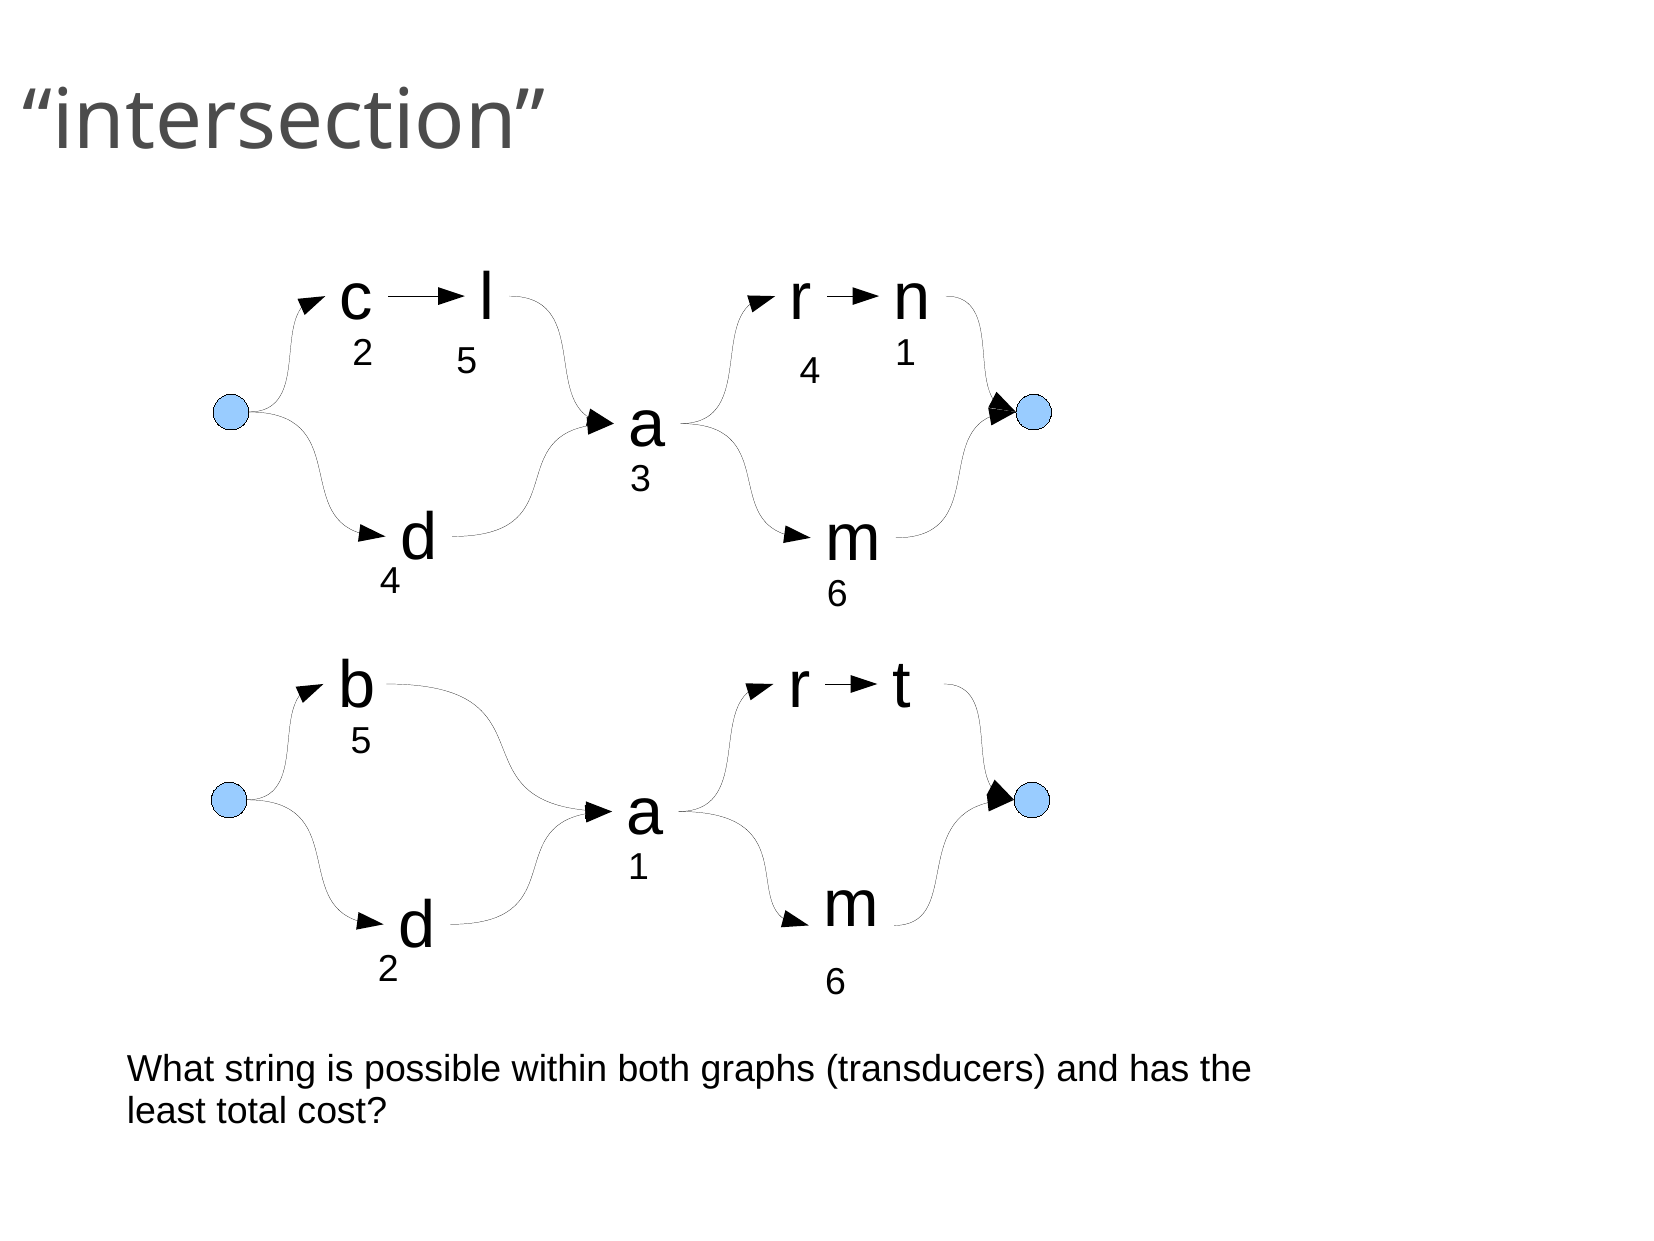

# “intersection”
c
l
r
n
1
2
5
4
a
3
d
m
4
6
b
r
t
5
a
1
m
d
2
6
What string is possible within both graphs (transducers) and has the least total cost?